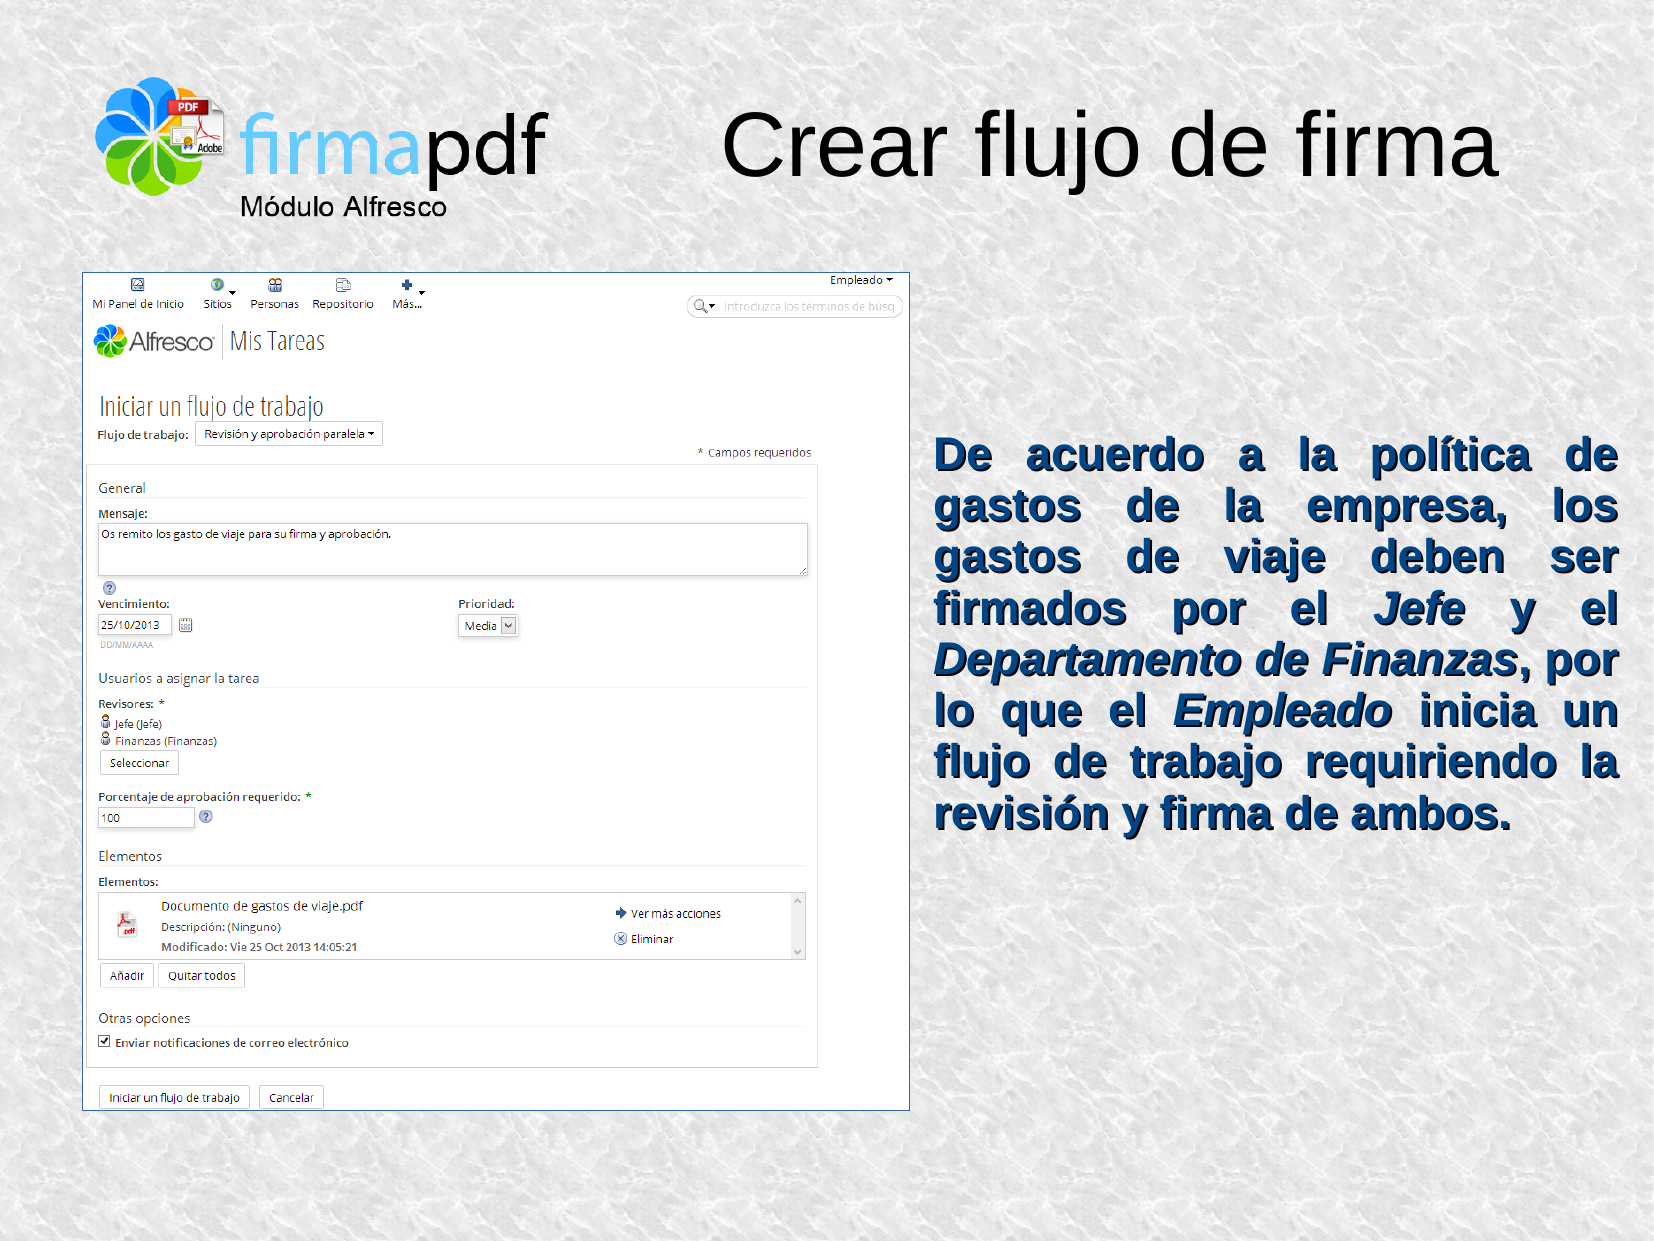

Crear flujo de firma
# De acuerdo a la política de gastos de la empresa, los gastos de viaje deben ser firmados por el Jefe y el Departamento de Finanzas, por lo que el Empleado inicia un flujo de trabajo requiriendo la revisión y firma de ambos.